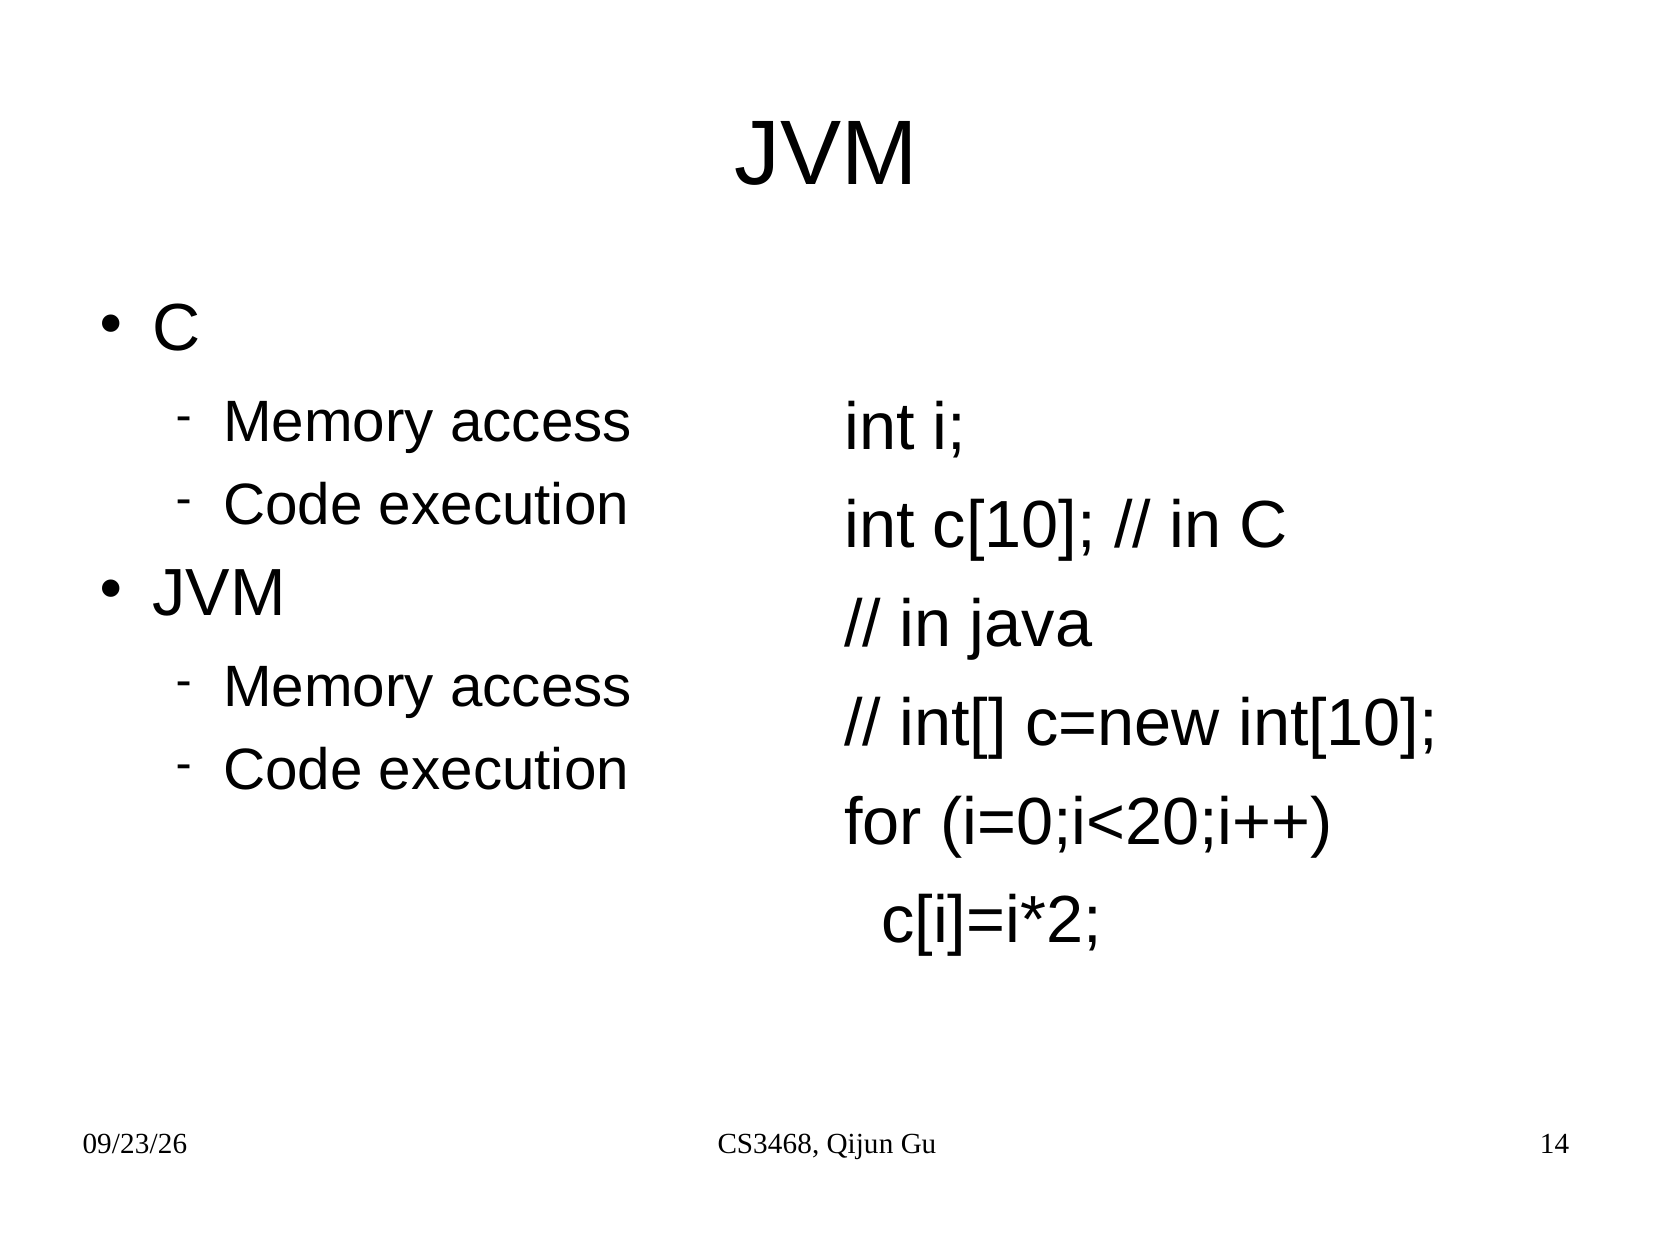

# JVM
C
Memory access
Code execution
JVM
Memory access
Code execution
int i;
int c[10]; // in C
// in java
// int[] c=new int[10];
for (i=0;i<20;i++)
 c[i]=i*2;
CS3468, Qijun Gu
14